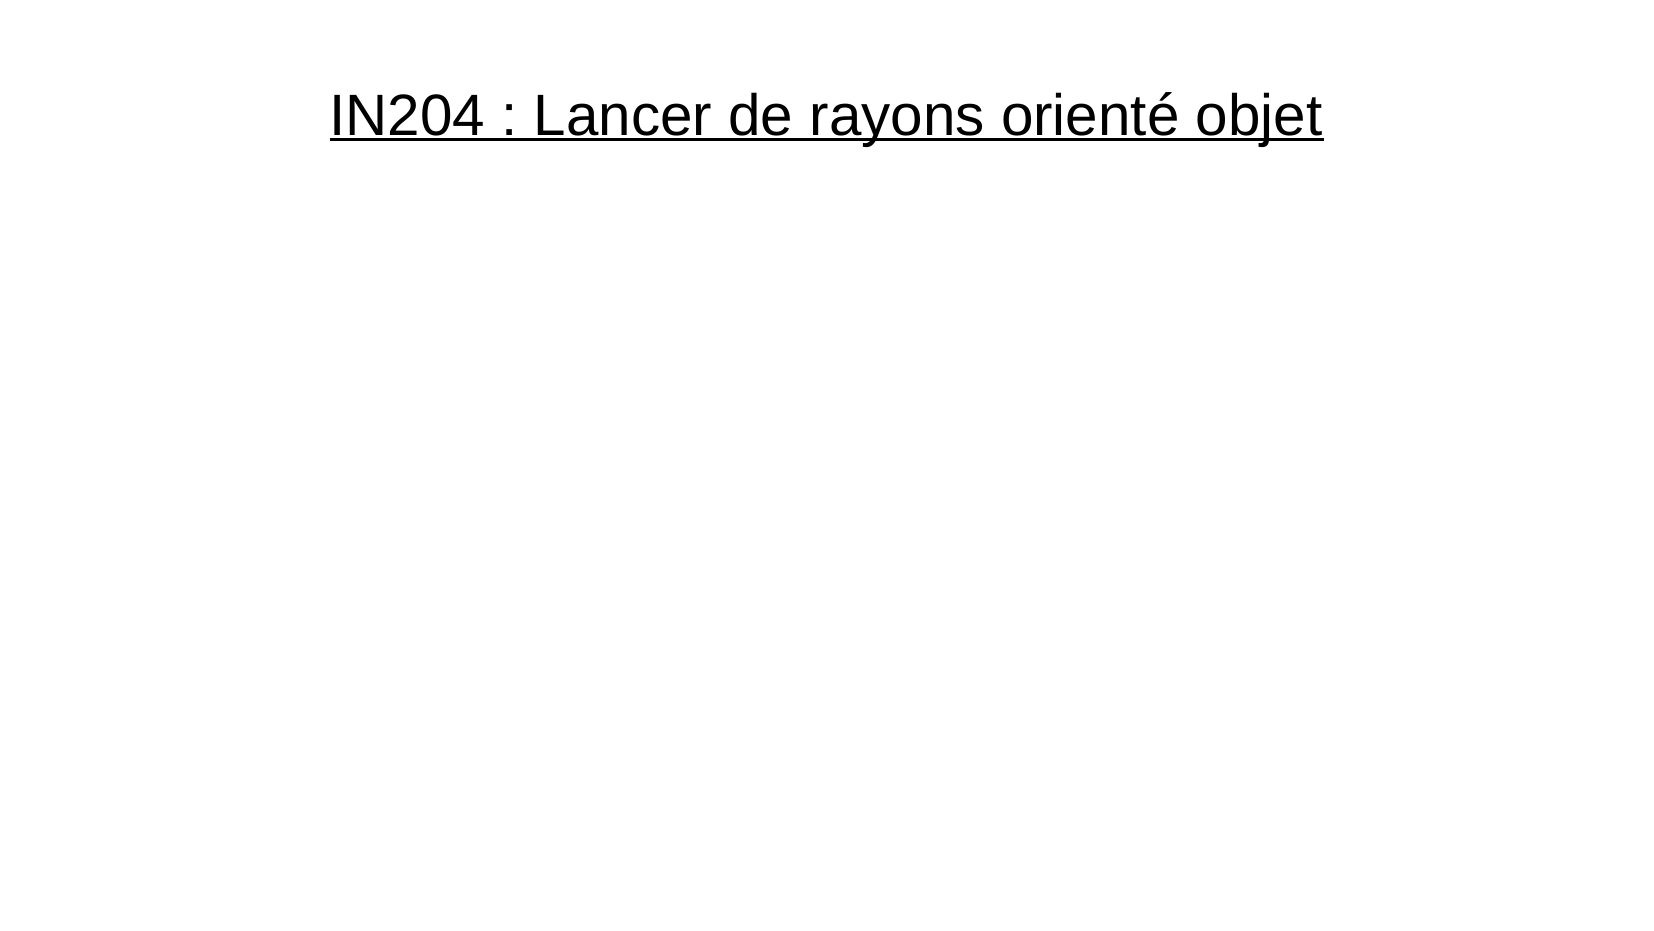

# IN204 : Lancer de rayons orienté objet